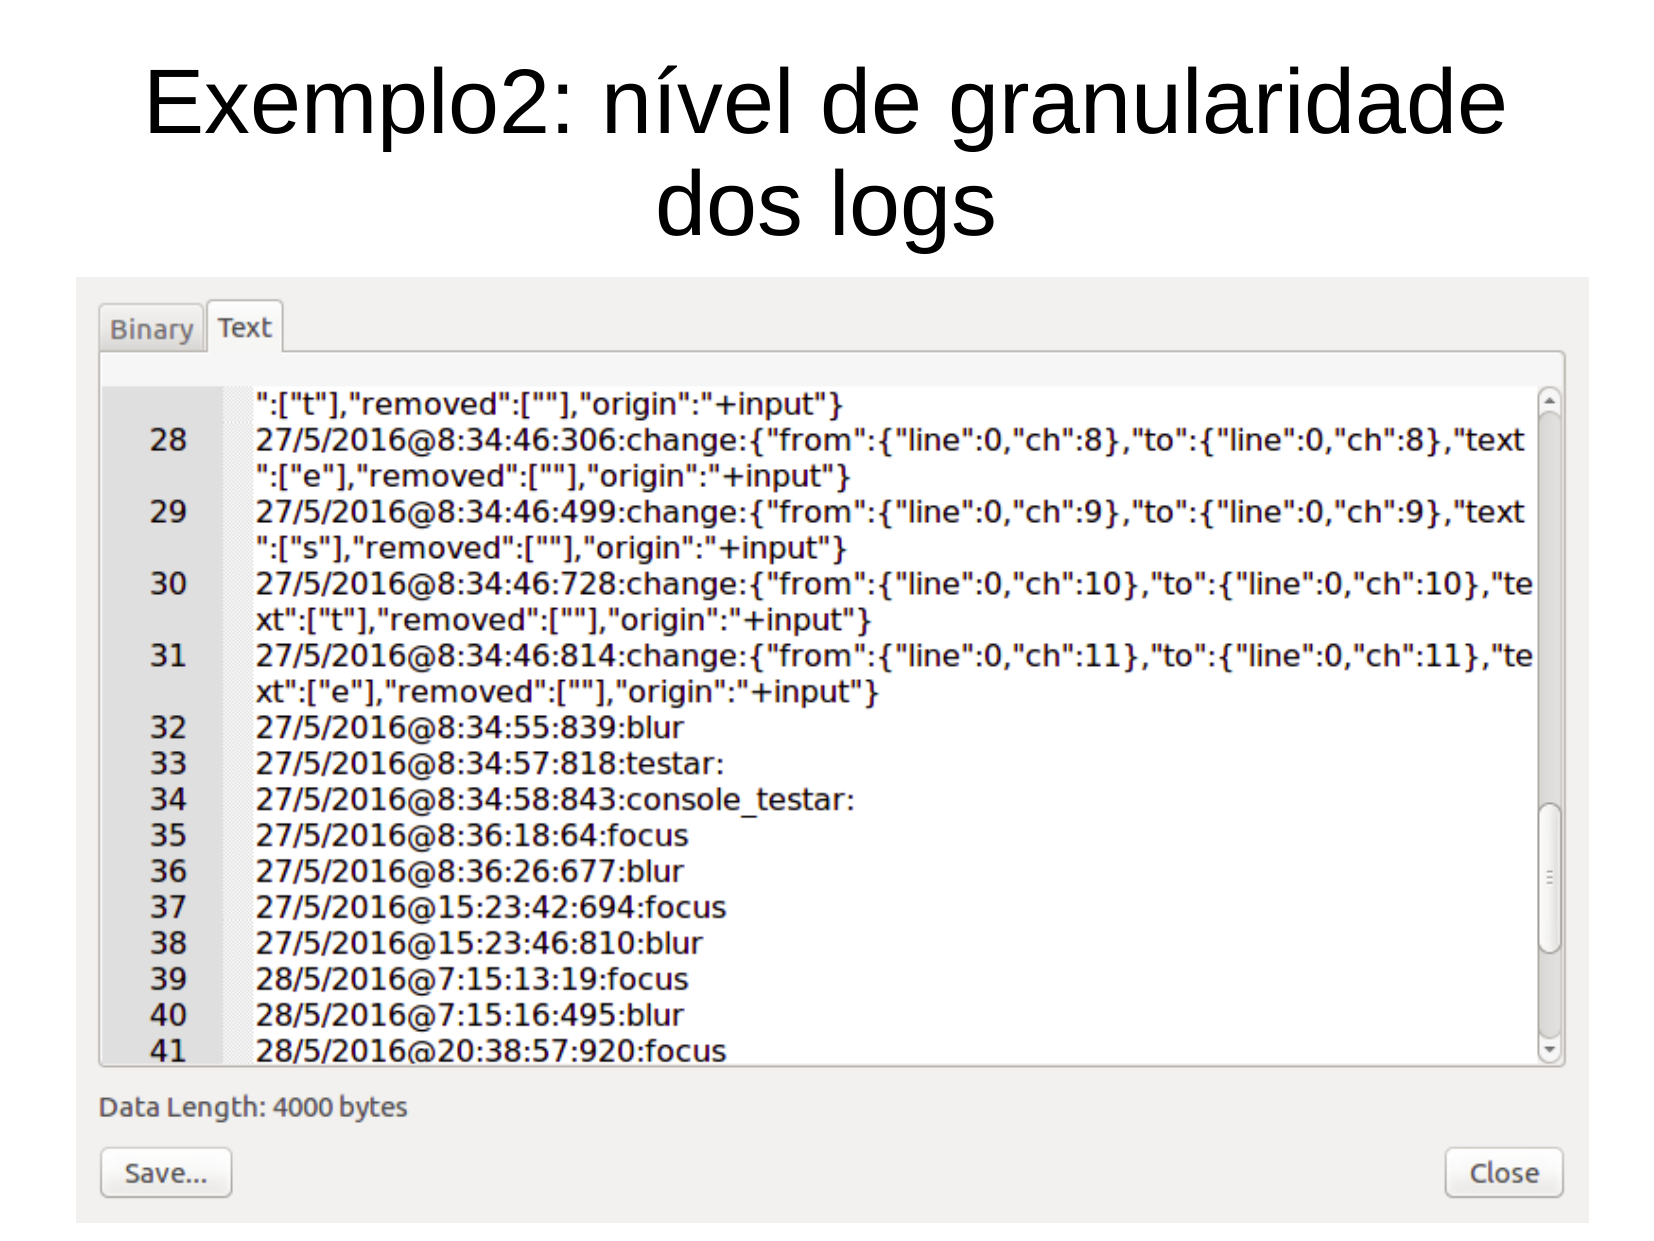

# Exemplo2: nível de granularidade dos logs